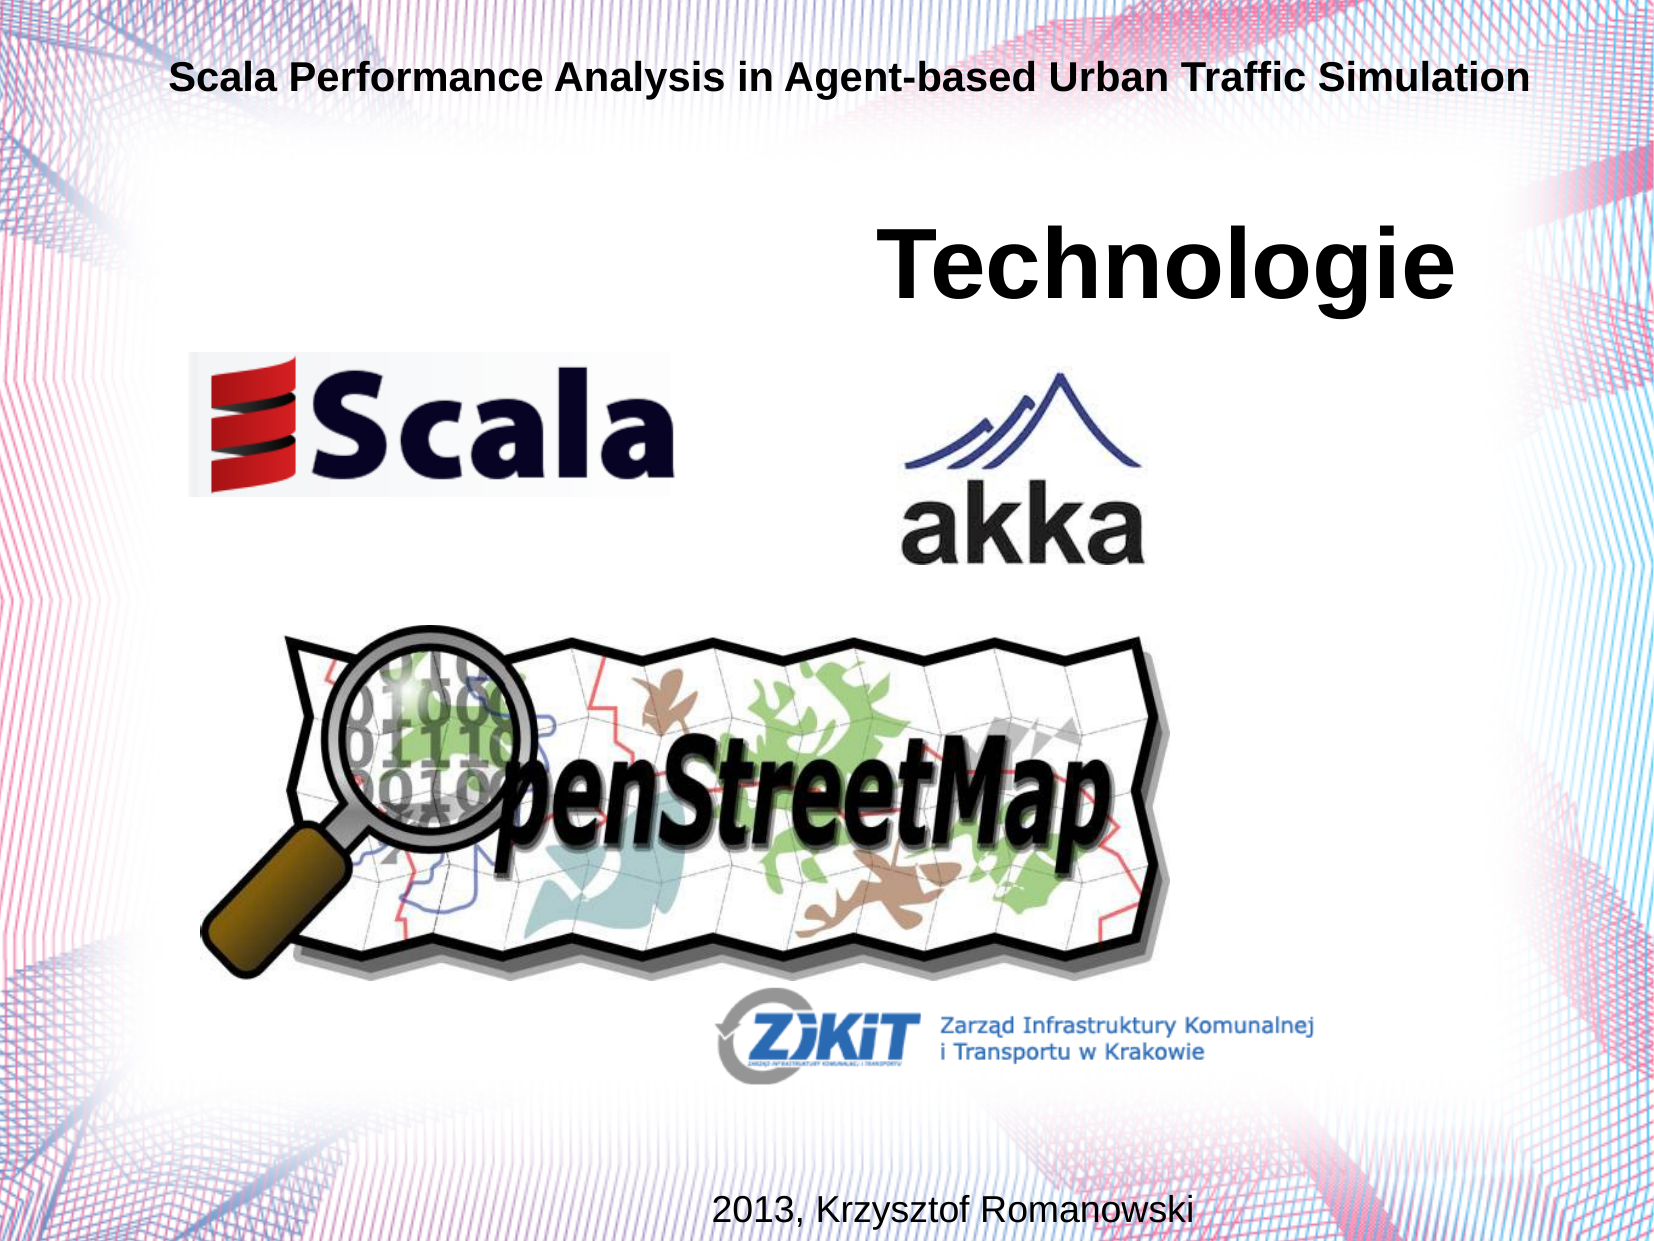

Scala Performance Analysis in Agent-based Urban Traffic Simulation
Technologie
2013, Krzysztof Romanowski